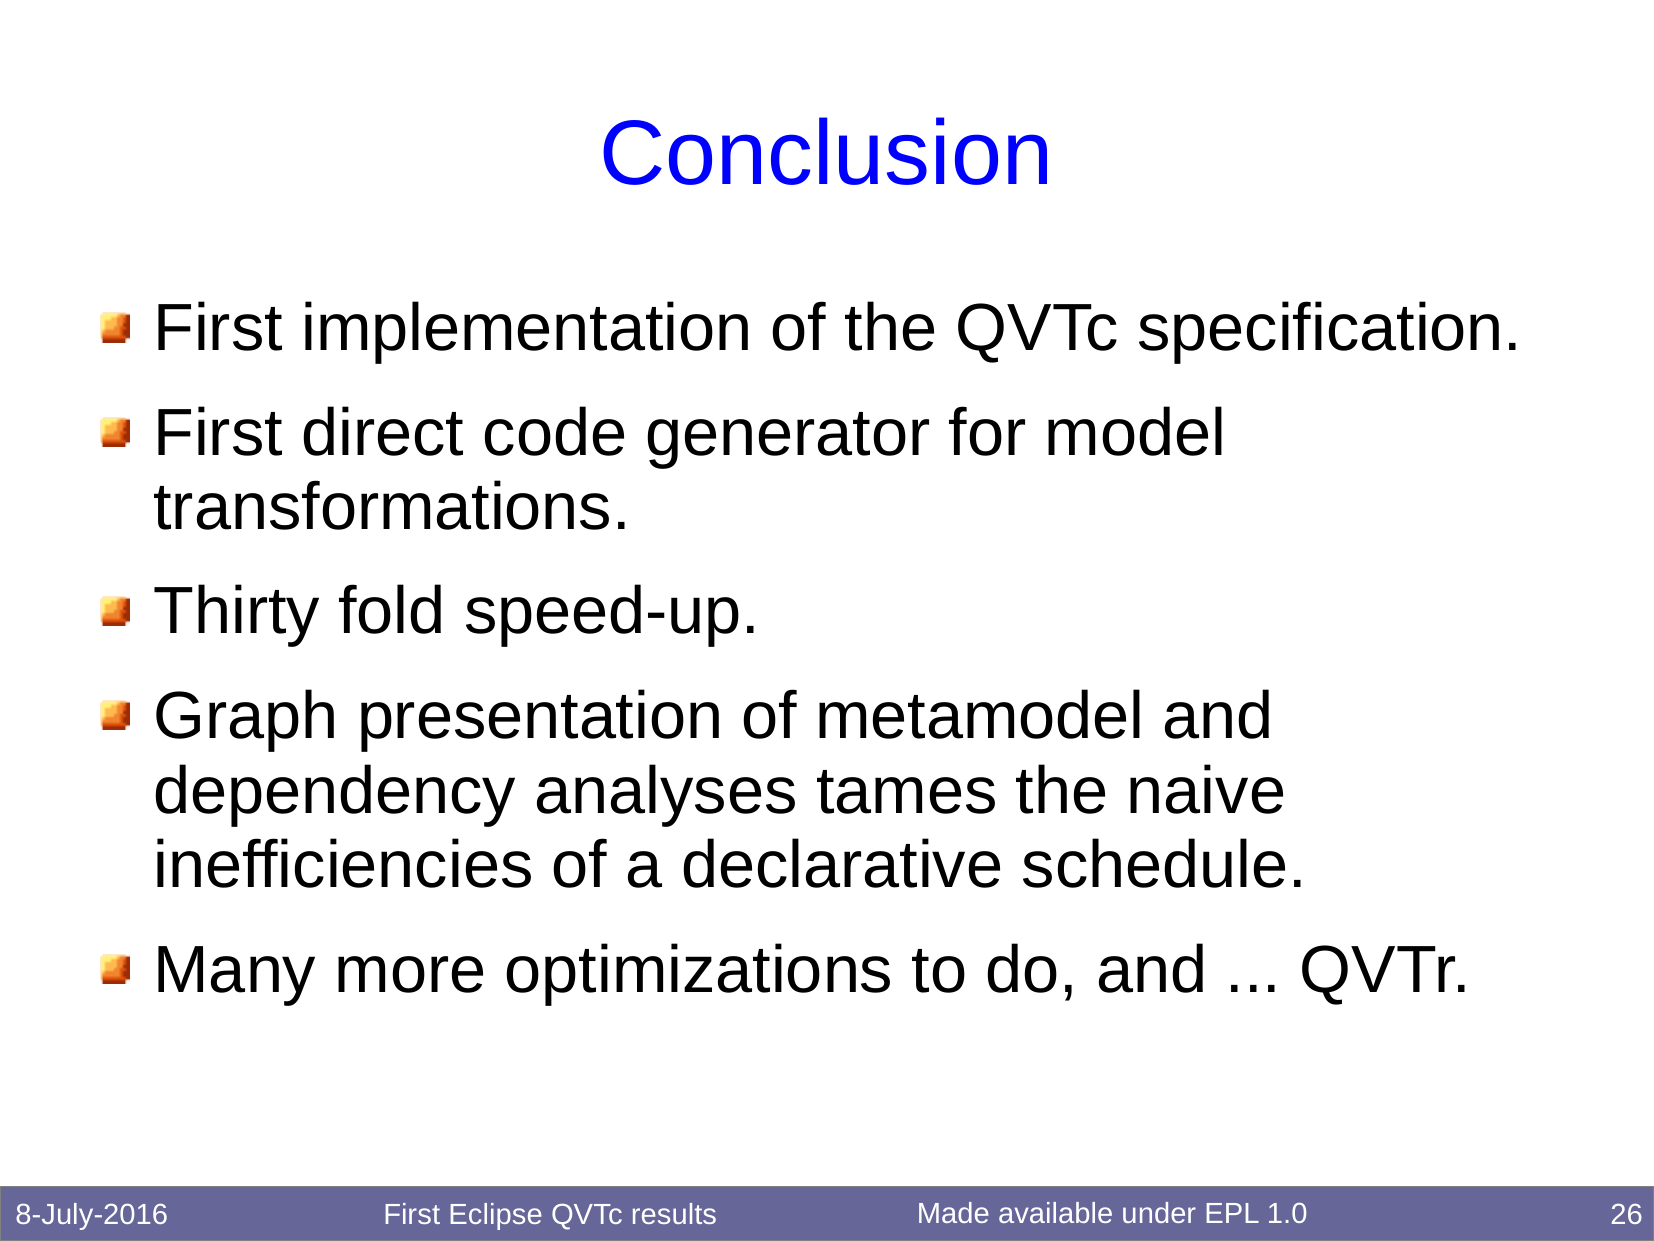

# Conclusion
First implementation of the QVTc specification.
First direct code generator for model transformations.
Thirty fold speed-up.
Graph presentation of metamodel and dependency analyses tames the naive inefficiencies of a declarative schedule.
Many more optimizations to do, and ... QVTr.
8-July-2016
First Eclipse QVTc results
26